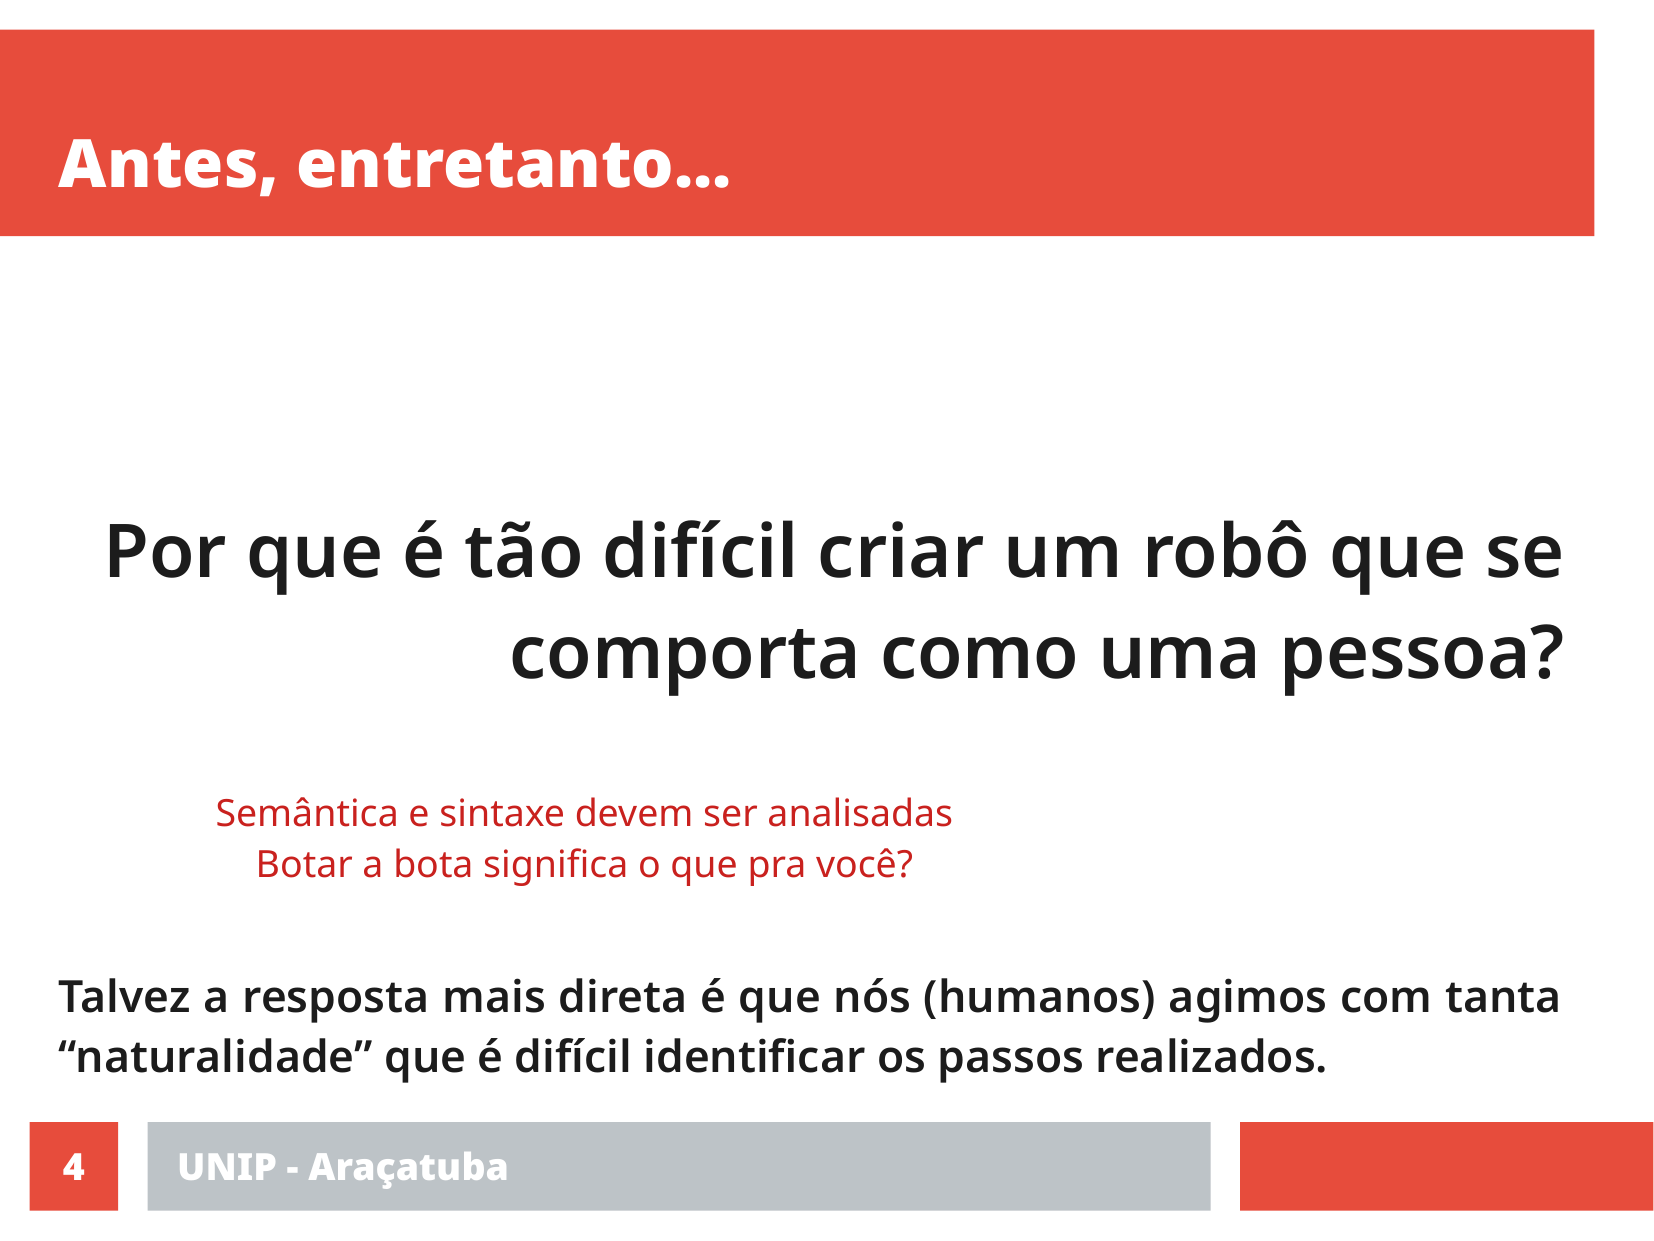

# Antes, entretanto...
Por que é tão difícil criar um robô que se comporta como uma pessoa?
Talvez a resposta mais direta é que nós (humanos) agimos com tanta “naturalidade” que é difícil identificar os passos realizados.
Semântica e sintaxe devem ser analisadas
Botar a bota significa o que pra você?
4
UNIP - Araçatuba